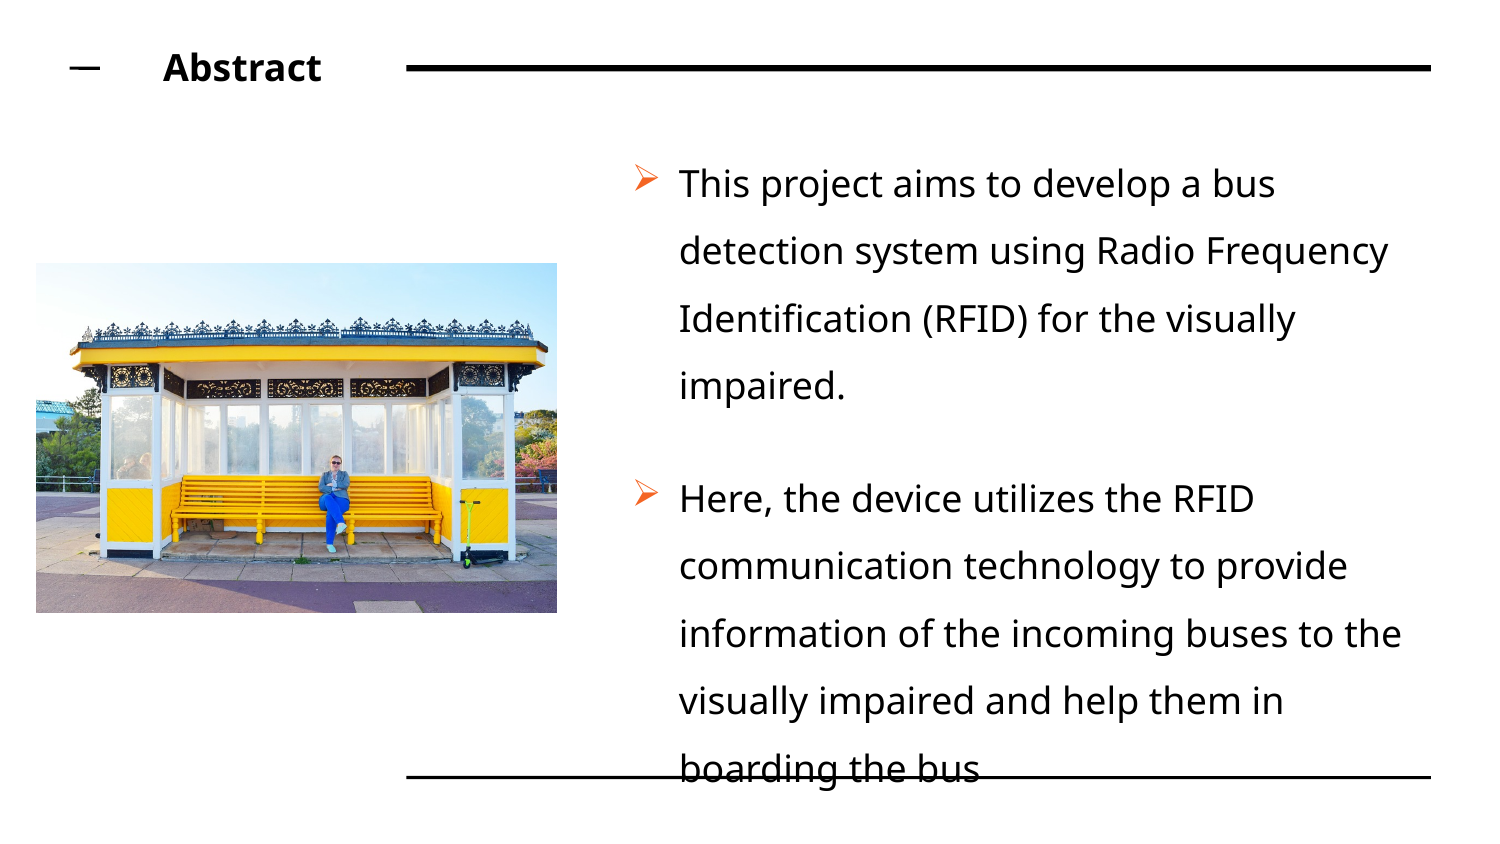

Abstract
This project aims to develop a bus detection system using Radio Frequency Identification (RFID) for the visually impaired.
Here, the device utilizes the RFID communication technology to provide information of the incoming buses to the visually impaired and help them in boarding the bus